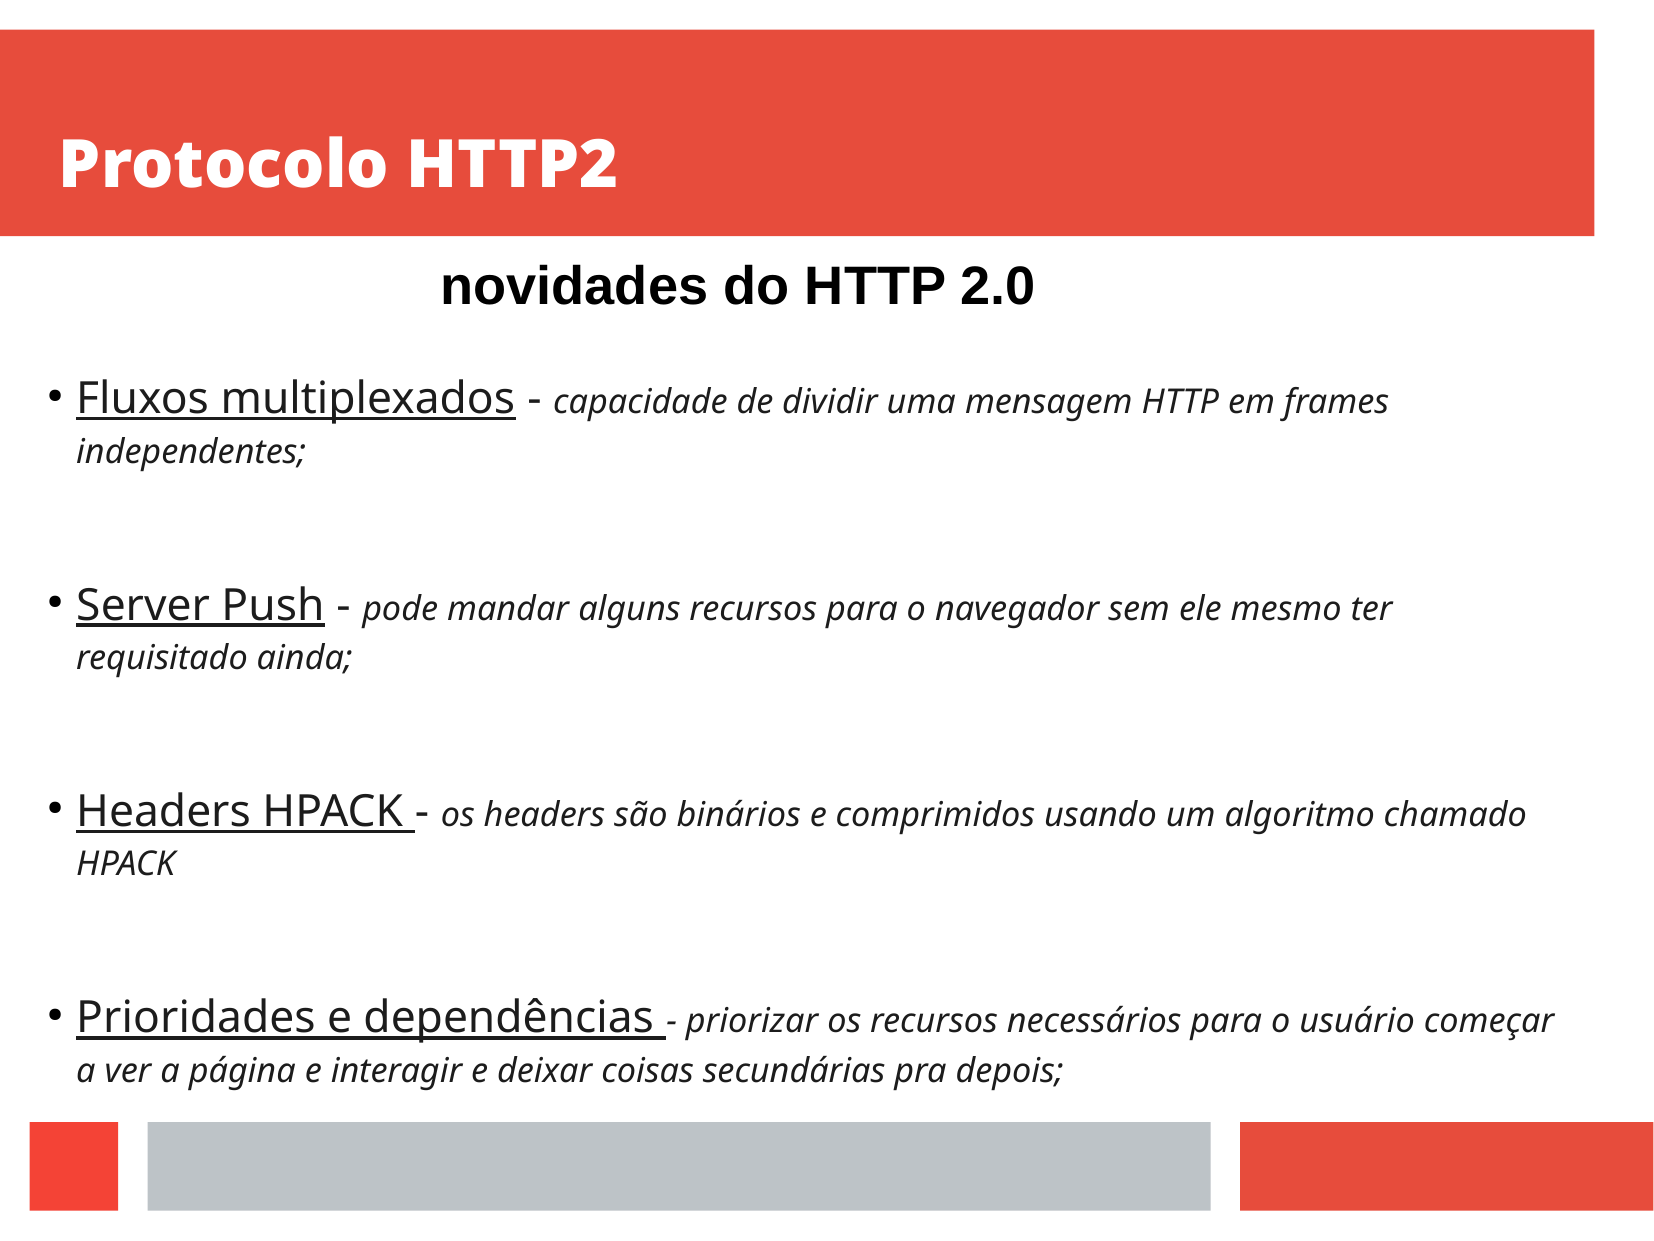

# Protocolo HTTP2
novidades do HTTP 2.0
Fluxos multiplexados - capacidade de dividir uma mensagem HTTP em frames independentes;
Server Push - pode mandar alguns recursos para o navegador sem ele mesmo ter requisitado ainda;
Headers HPACK - os headers são binários e comprimidos usando um algoritmo chamado HPACK
Prioridades e dependências - priorizar os recursos necessários para o usuário começar a ver a página e interagir e deixar coisas secundárias pra depois;